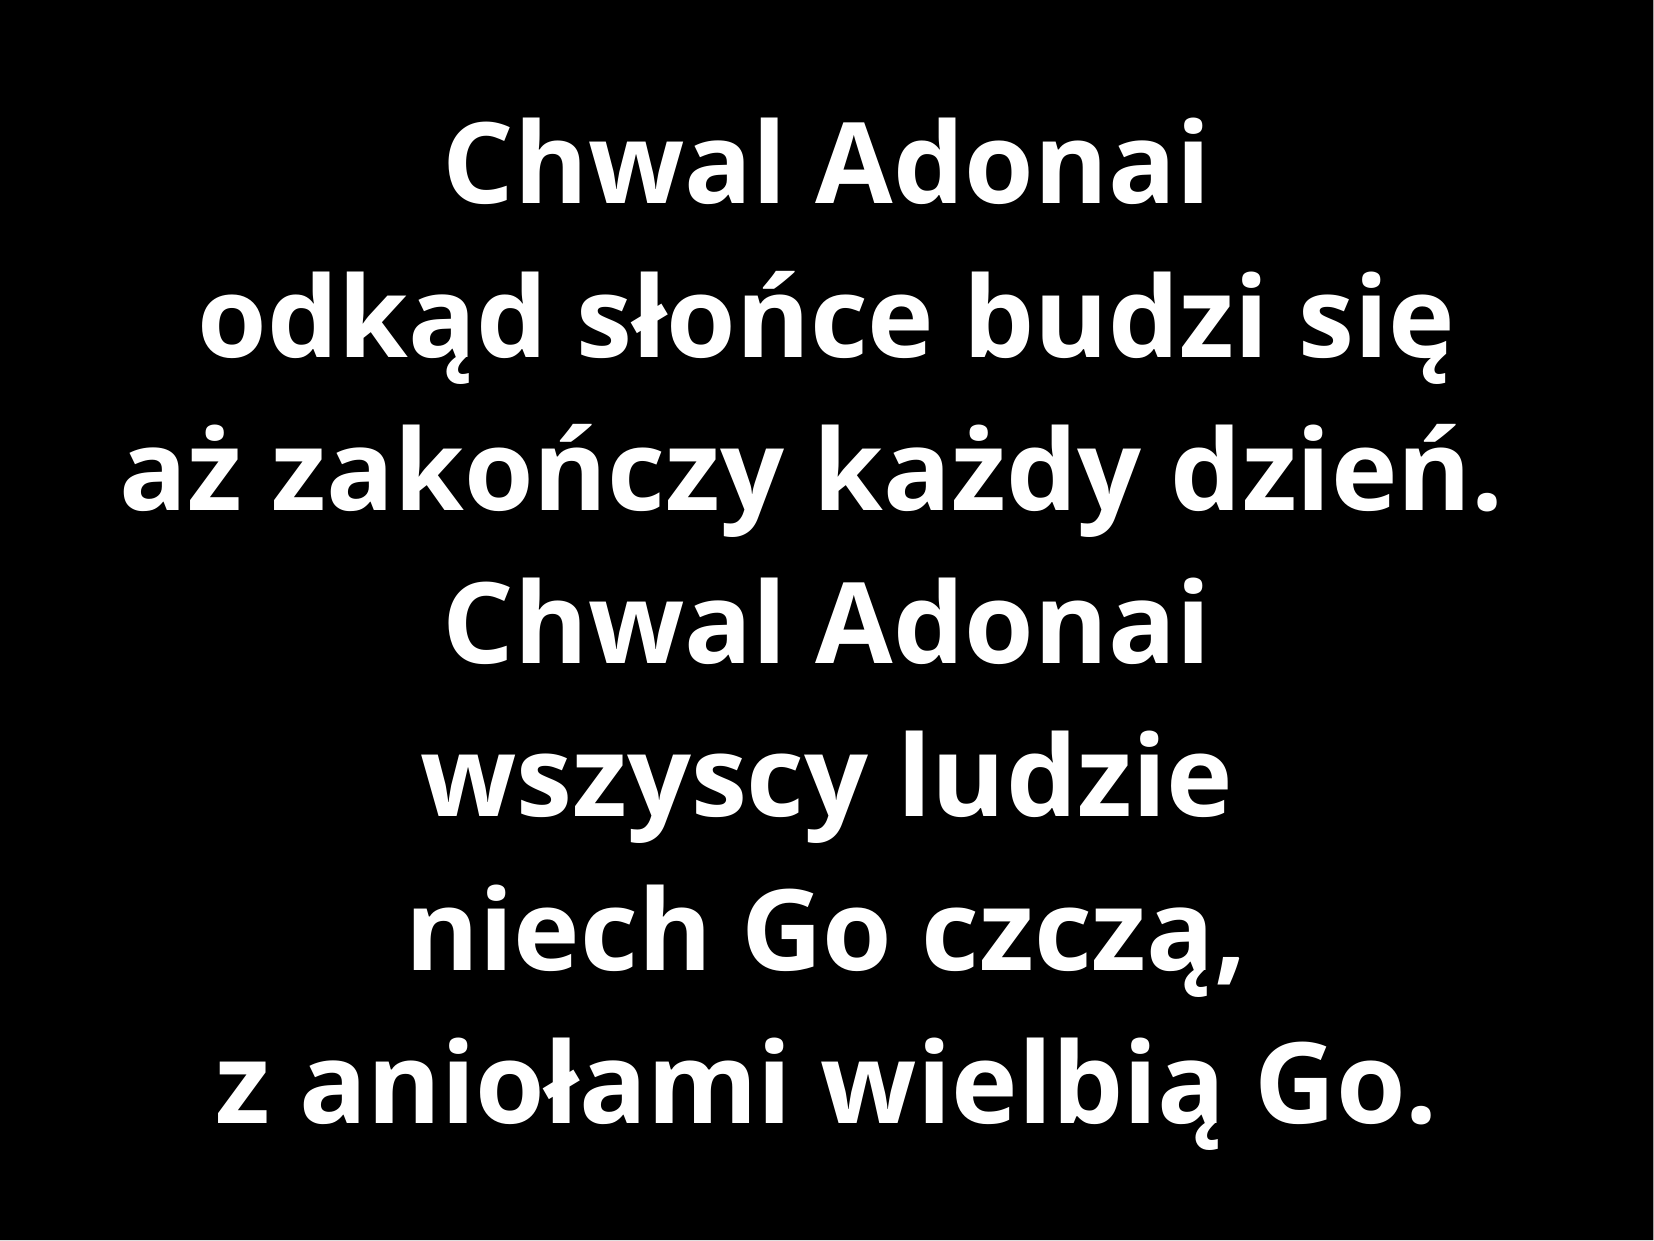

# Chwal Adonai odkąd słońce budzi się aż zakończy każdy dzień. Chwal Adonai wszyscy ludzie niech Go czczą, z aniołami wielbią Go.